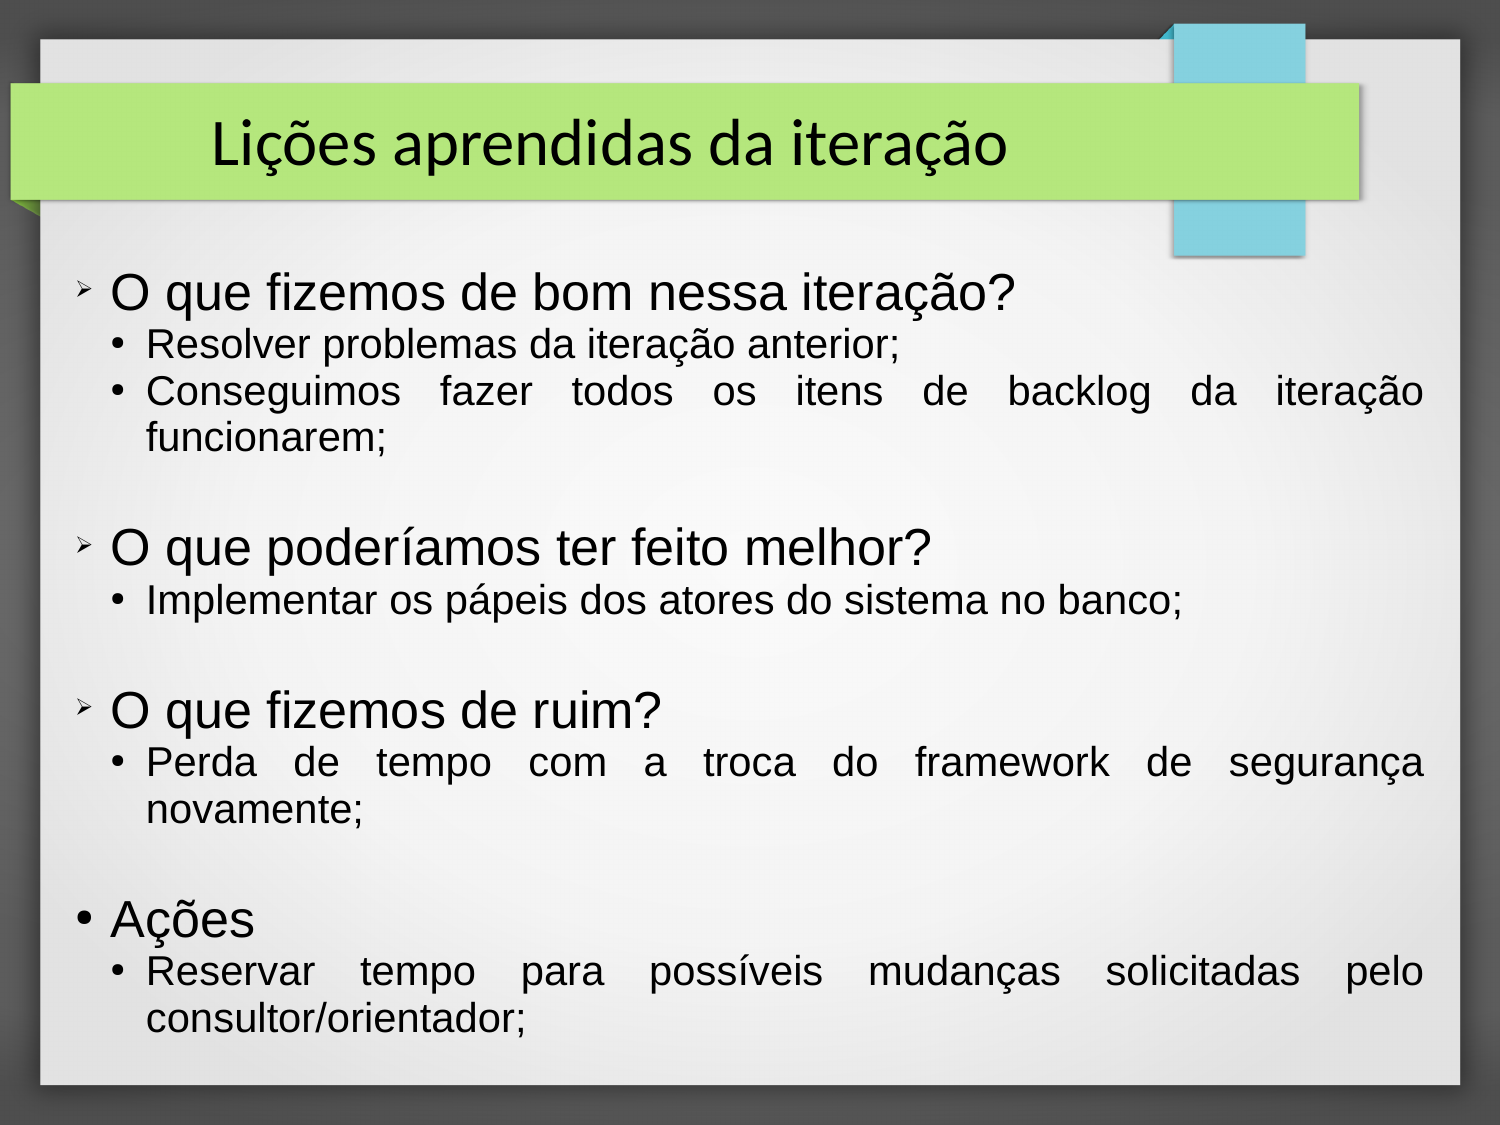

Lições aprendidas da iteração
# O que fizemos de bom nessa iteração?
Resolver problemas da iteração anterior;
Conseguimos fazer todos os itens de backlog da iteração funcionarem;
O que poderíamos ter feito melhor?
Implementar os pápeis dos atores do sistema no banco;
O que fizemos de ruim?
Perda de tempo com a troca do framework de segurança novamente;
Ações
Reservar tempo para possíveis mudanças solicitadas pelo consultor/orientador;